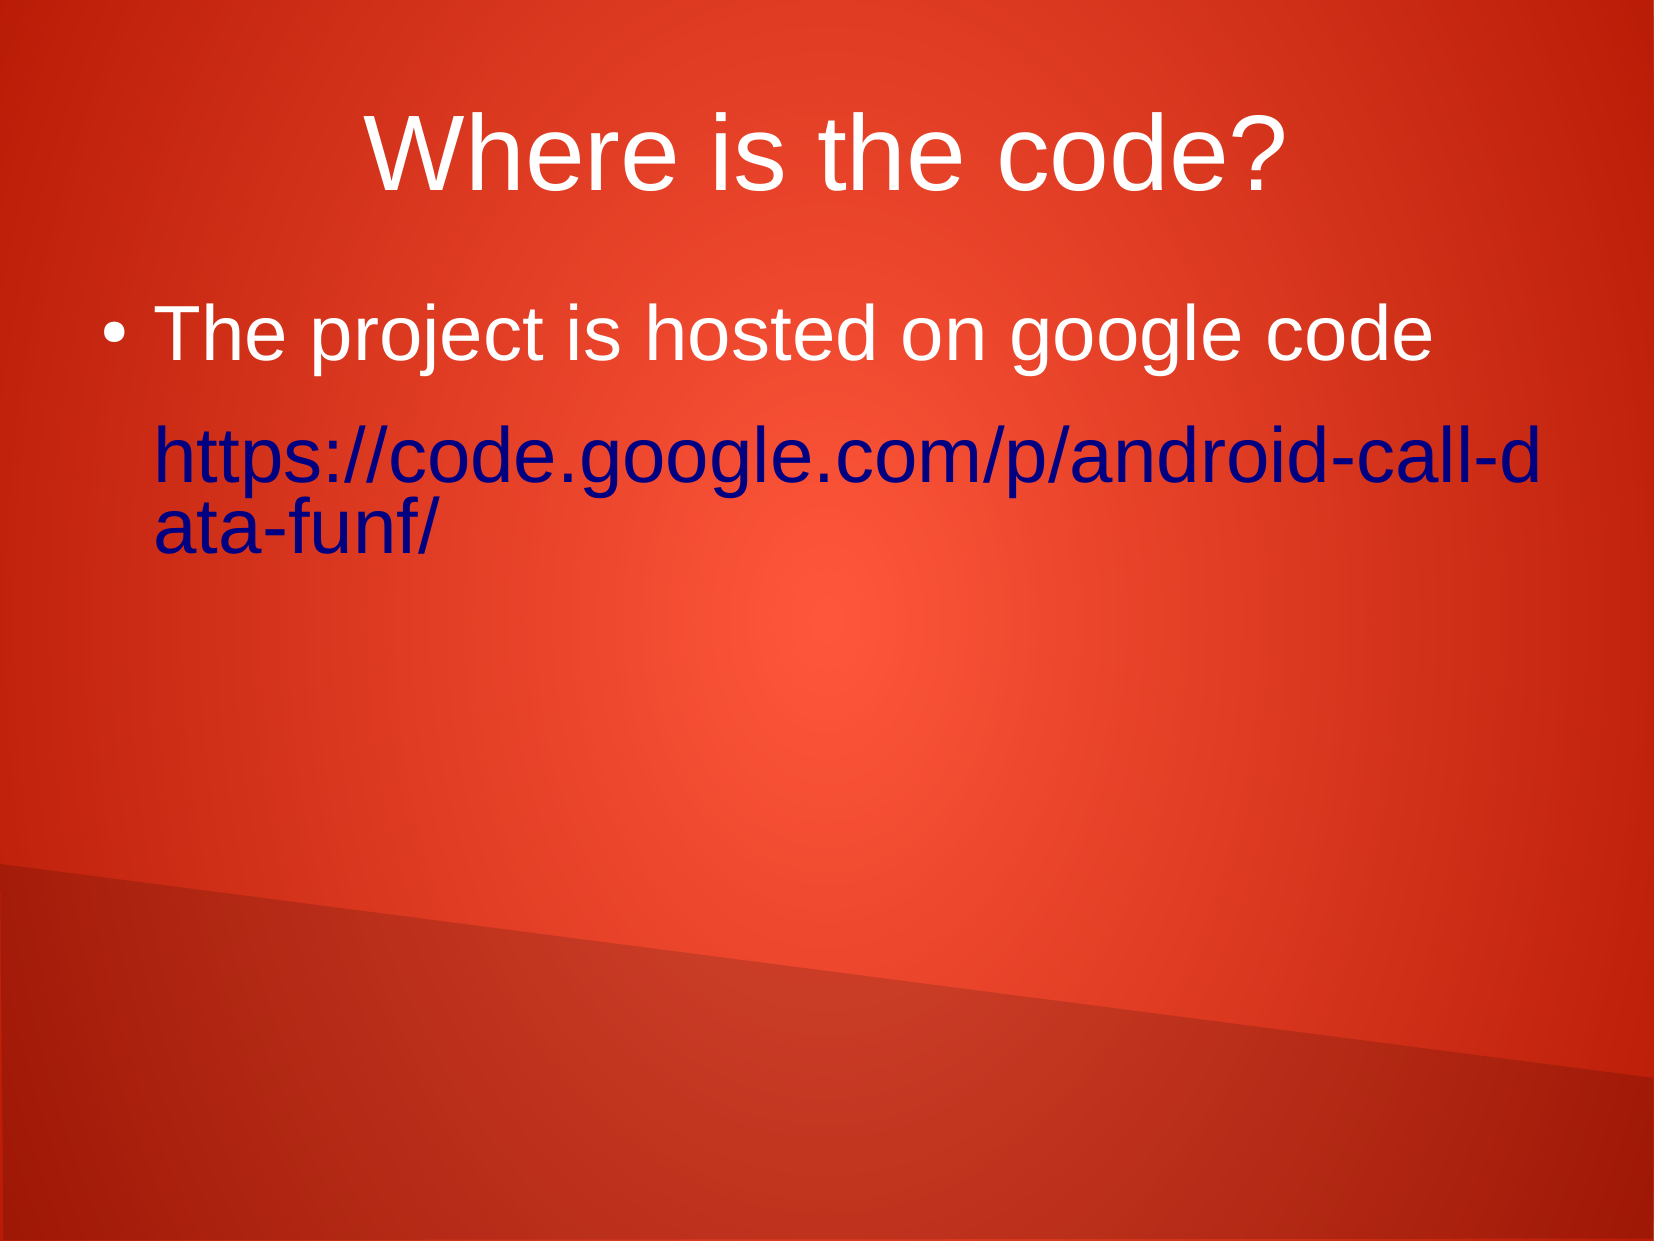

# Where is the code?
The project is hosted on google code
https://code.google.com/p/android-call-data-funf/